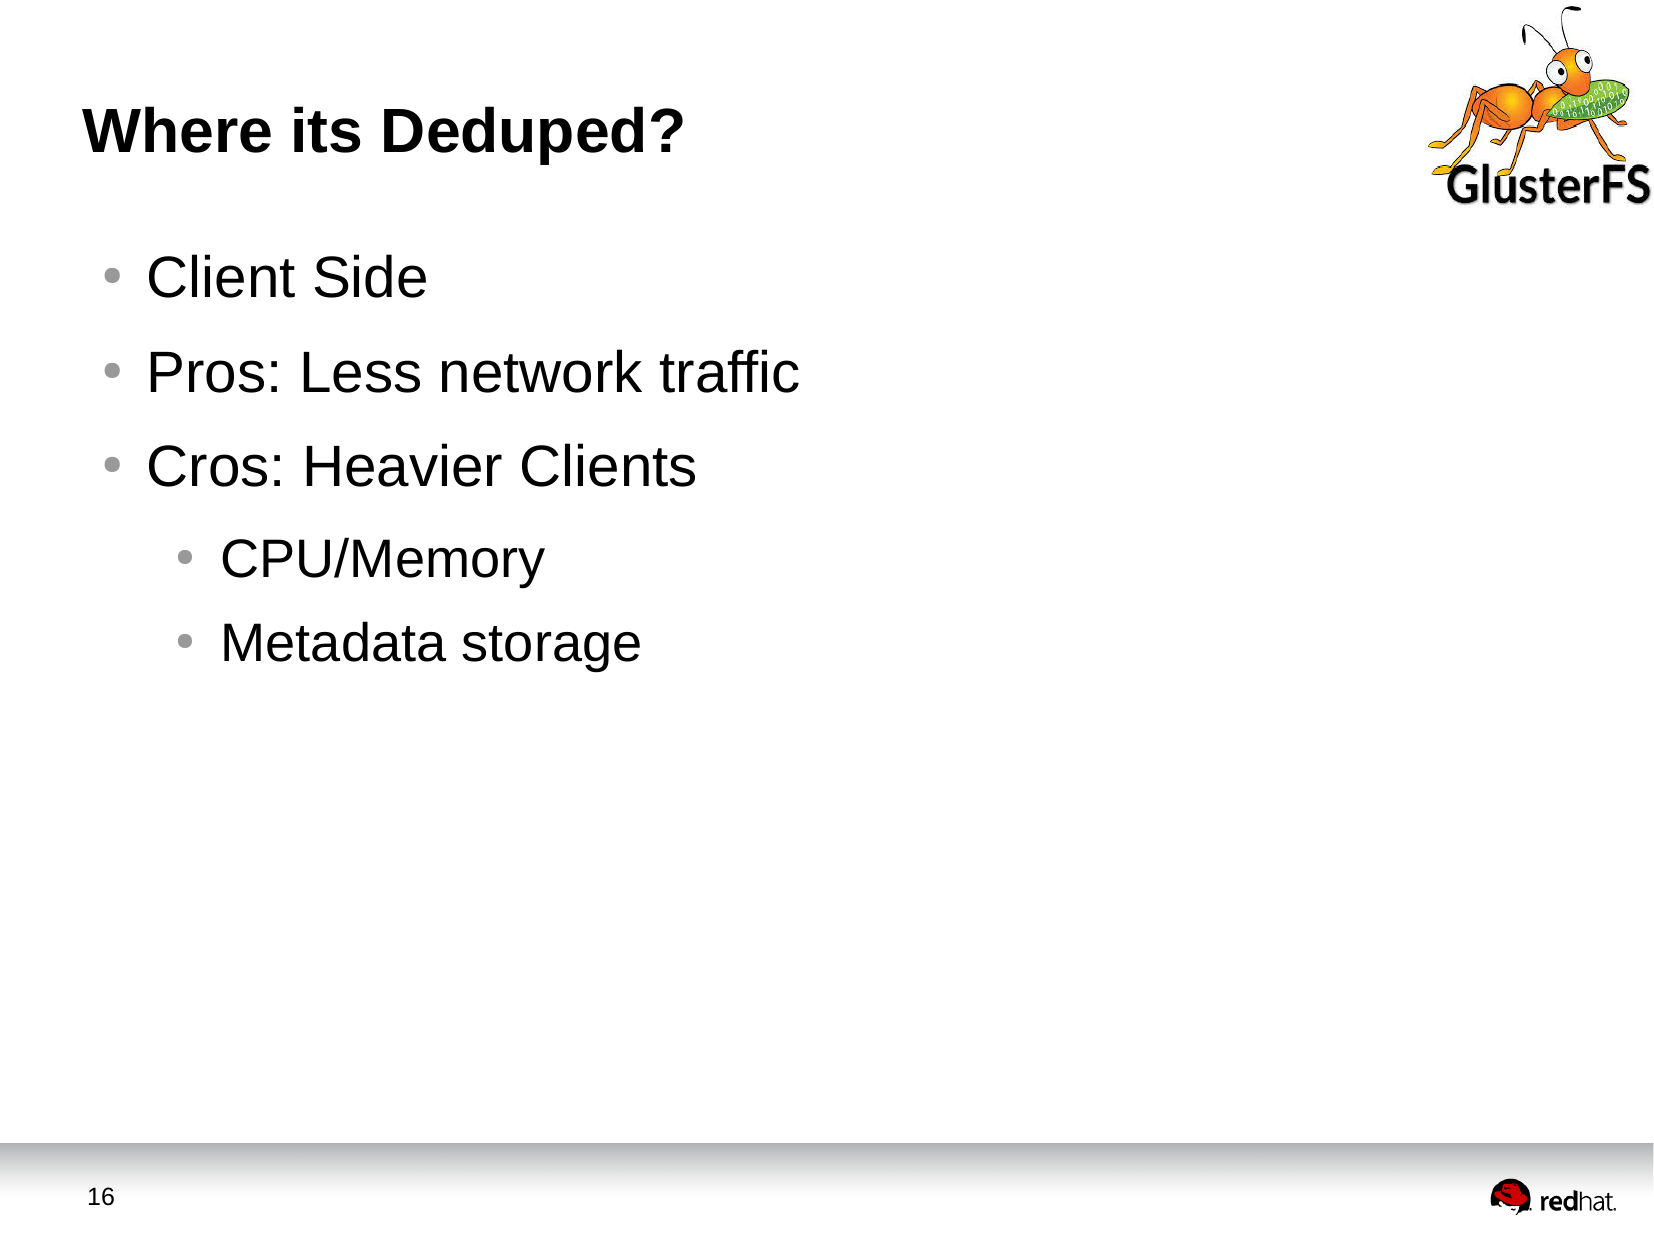

# Where its Deduped?
Client Side
Pros: Less network traffic
Cros: Heavier Clients
CPU/Memory
Metadata storage